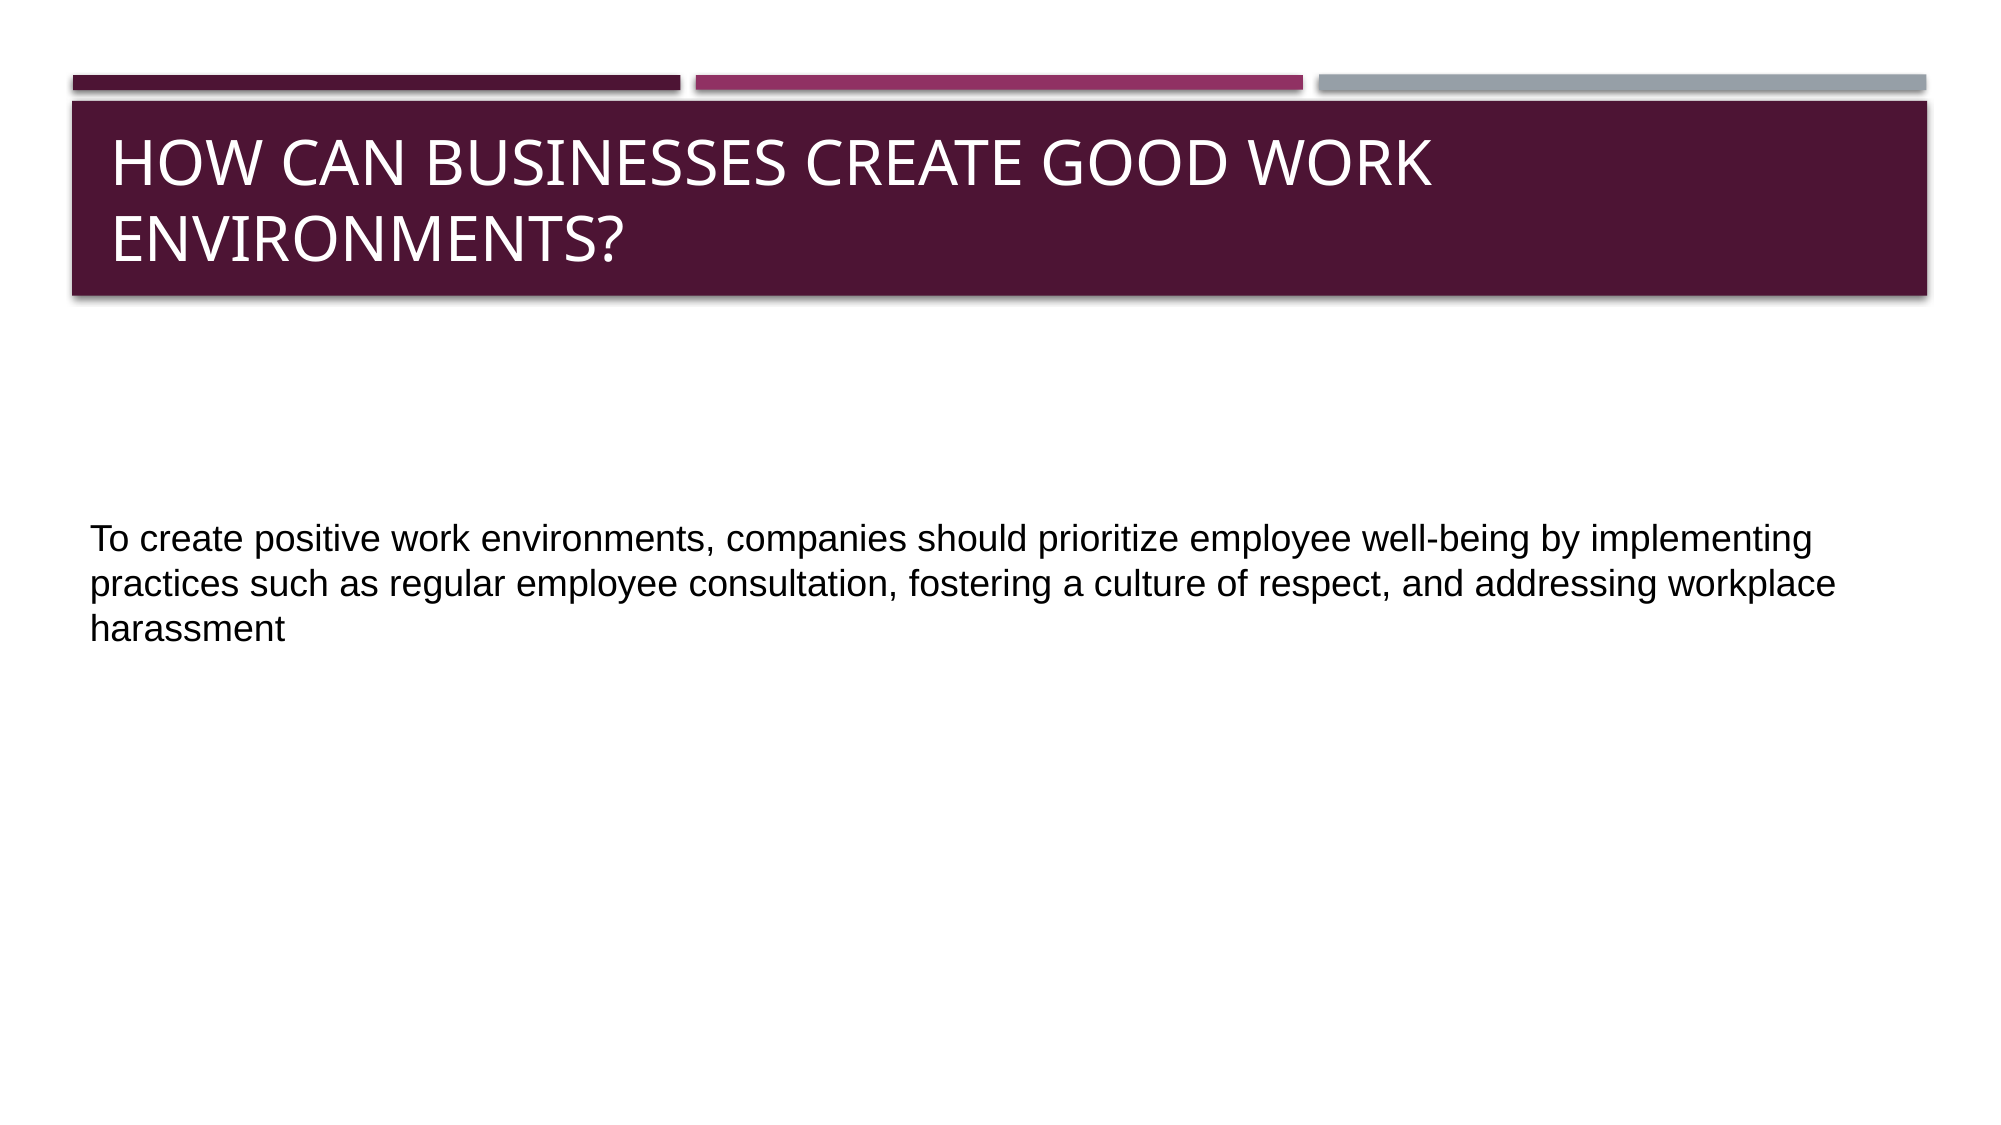

# How can businesses create good work environments?
To create positive work environments, companies should prioritize employee well-being by implementing practices such as regular employee consultation, fostering a culture of respect, and addressing workplace harassment